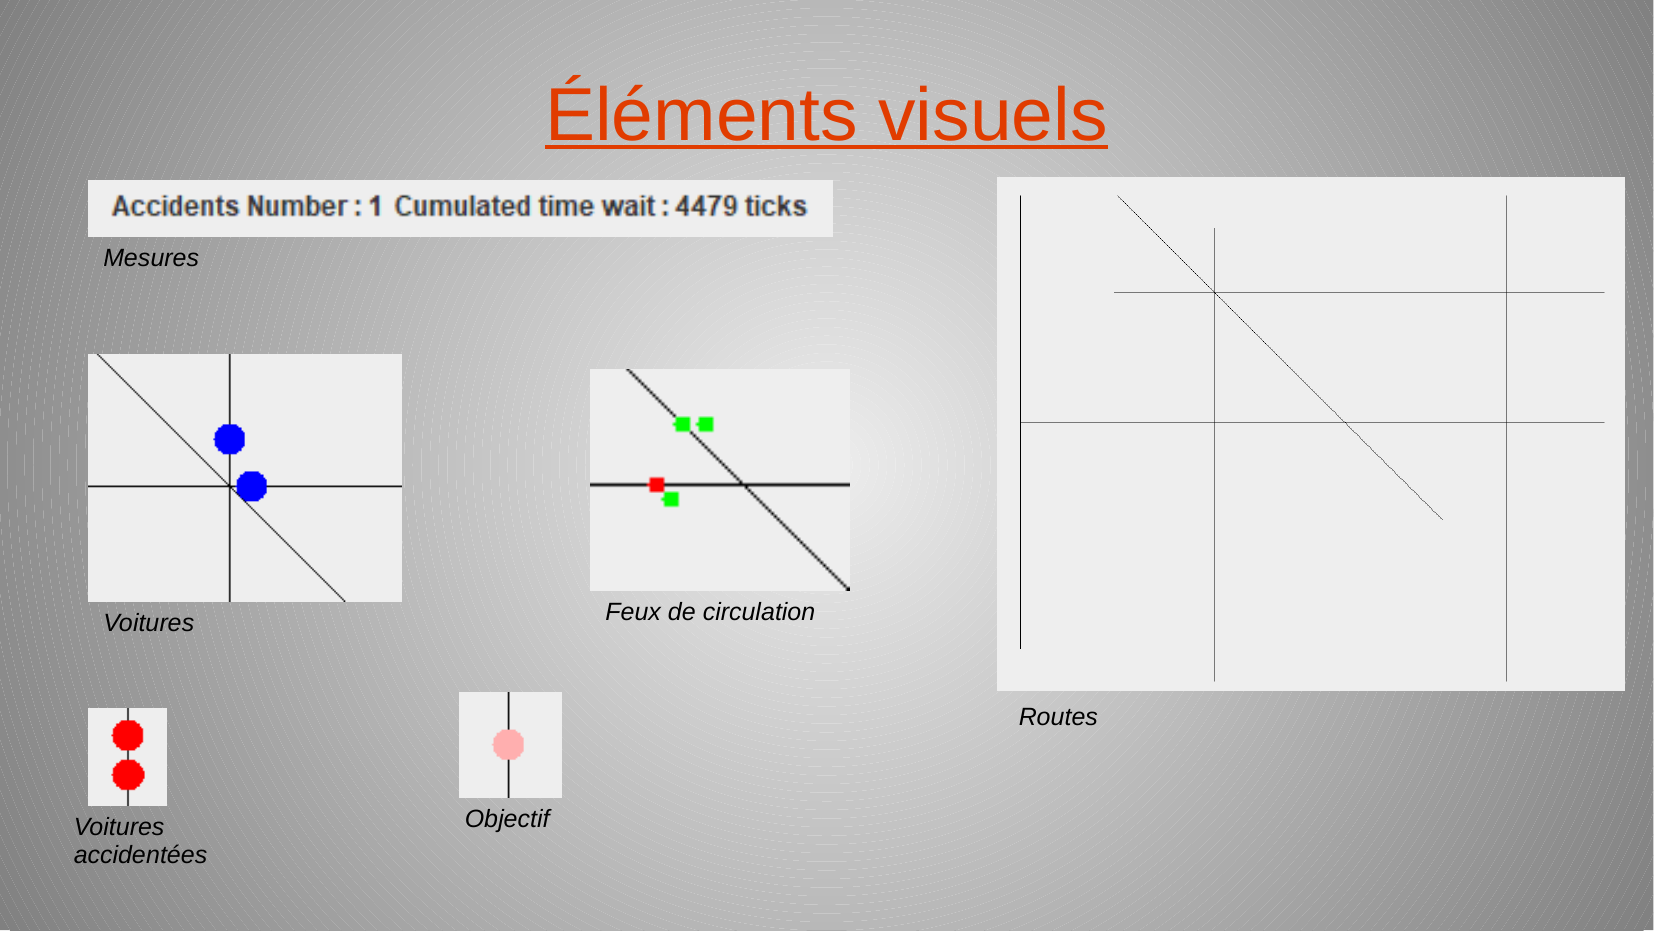

# Éléments visuels
Mesures
Feux de circulation
Voitures
Routes
 Objectif
Voitures accidentées